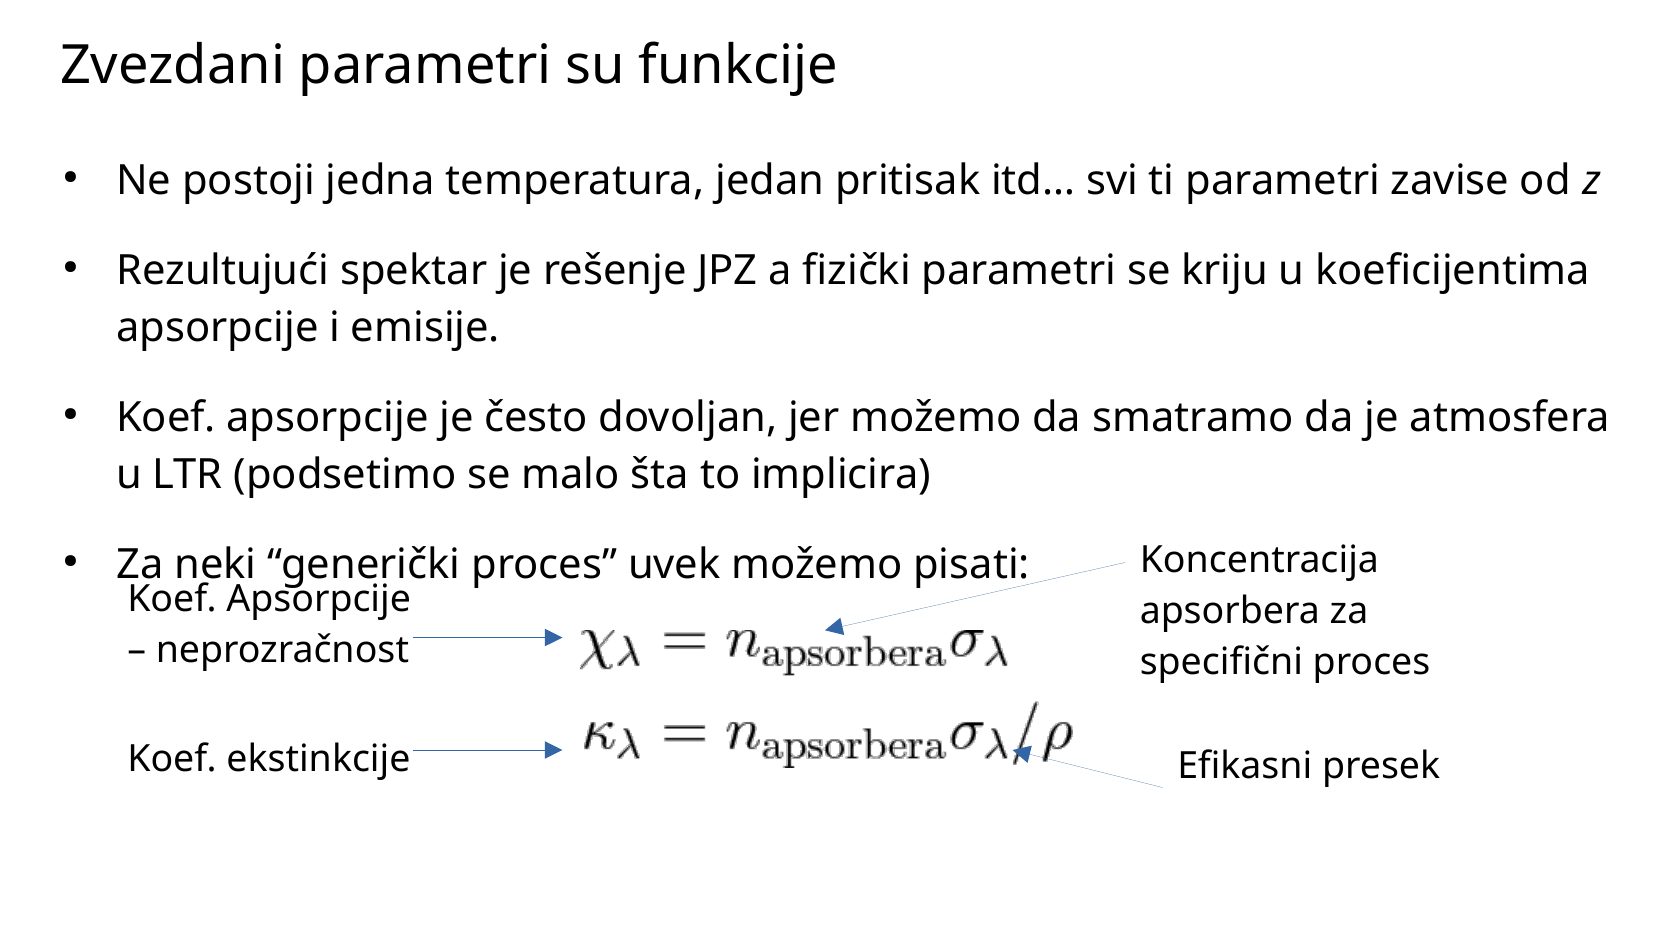

# Zvezdani parametri su funkcije
Ne postoji jedna temperatura, jedan pritisak itd… svi ti parametri zavise od z
Rezultujući spektar je rešenje JPZ a fizički parametri se kriju u koeficijentima apsorpcije i emisije.
Koef. apsorpcije je često dovoljan, jer možemo da smatramo da je atmosfera u LTR (podsetimo se malo šta to implicira)
Za neki “generički proces” uvek možemo pisati:
Koncentracija apsorbera za specifični proces
Koef. Apsorpcije – neprozračnost
Koef. ekstinkcije
Efikasni presek